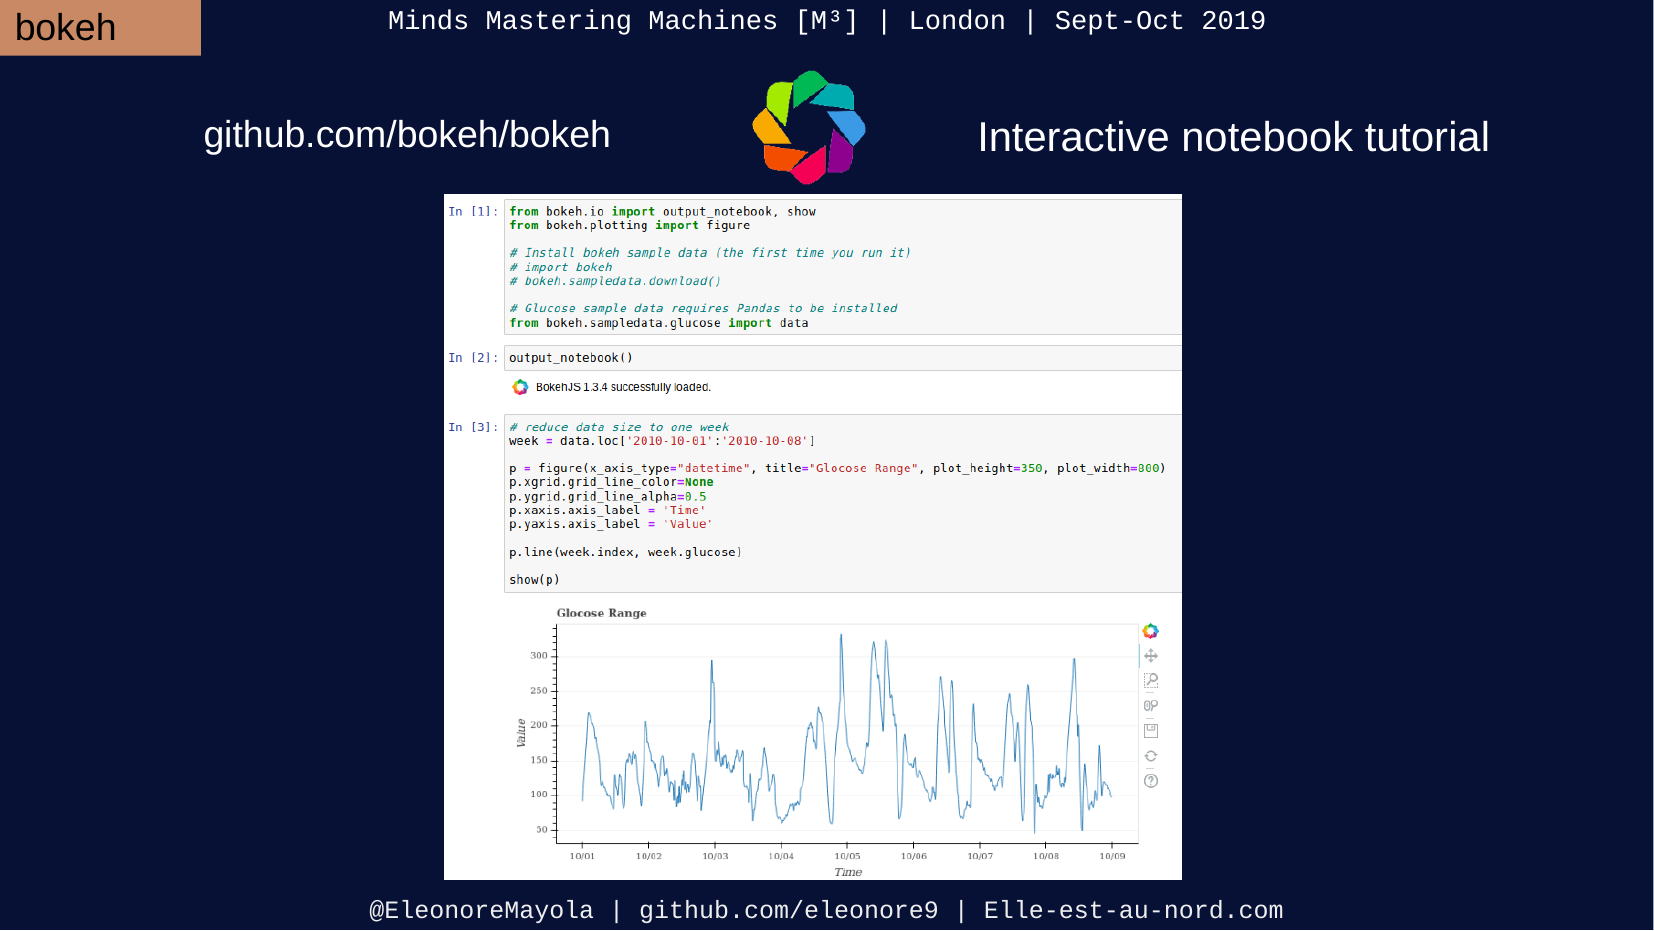

Minds Mastering Machines [M³] | London | Sept-Oct 2019
bokeh
github.com/bokeh/bokeh
Interactive notebook tutorial
@EleonoreMayola | github.com/eleonore9 | Elle-est-au-nord.com